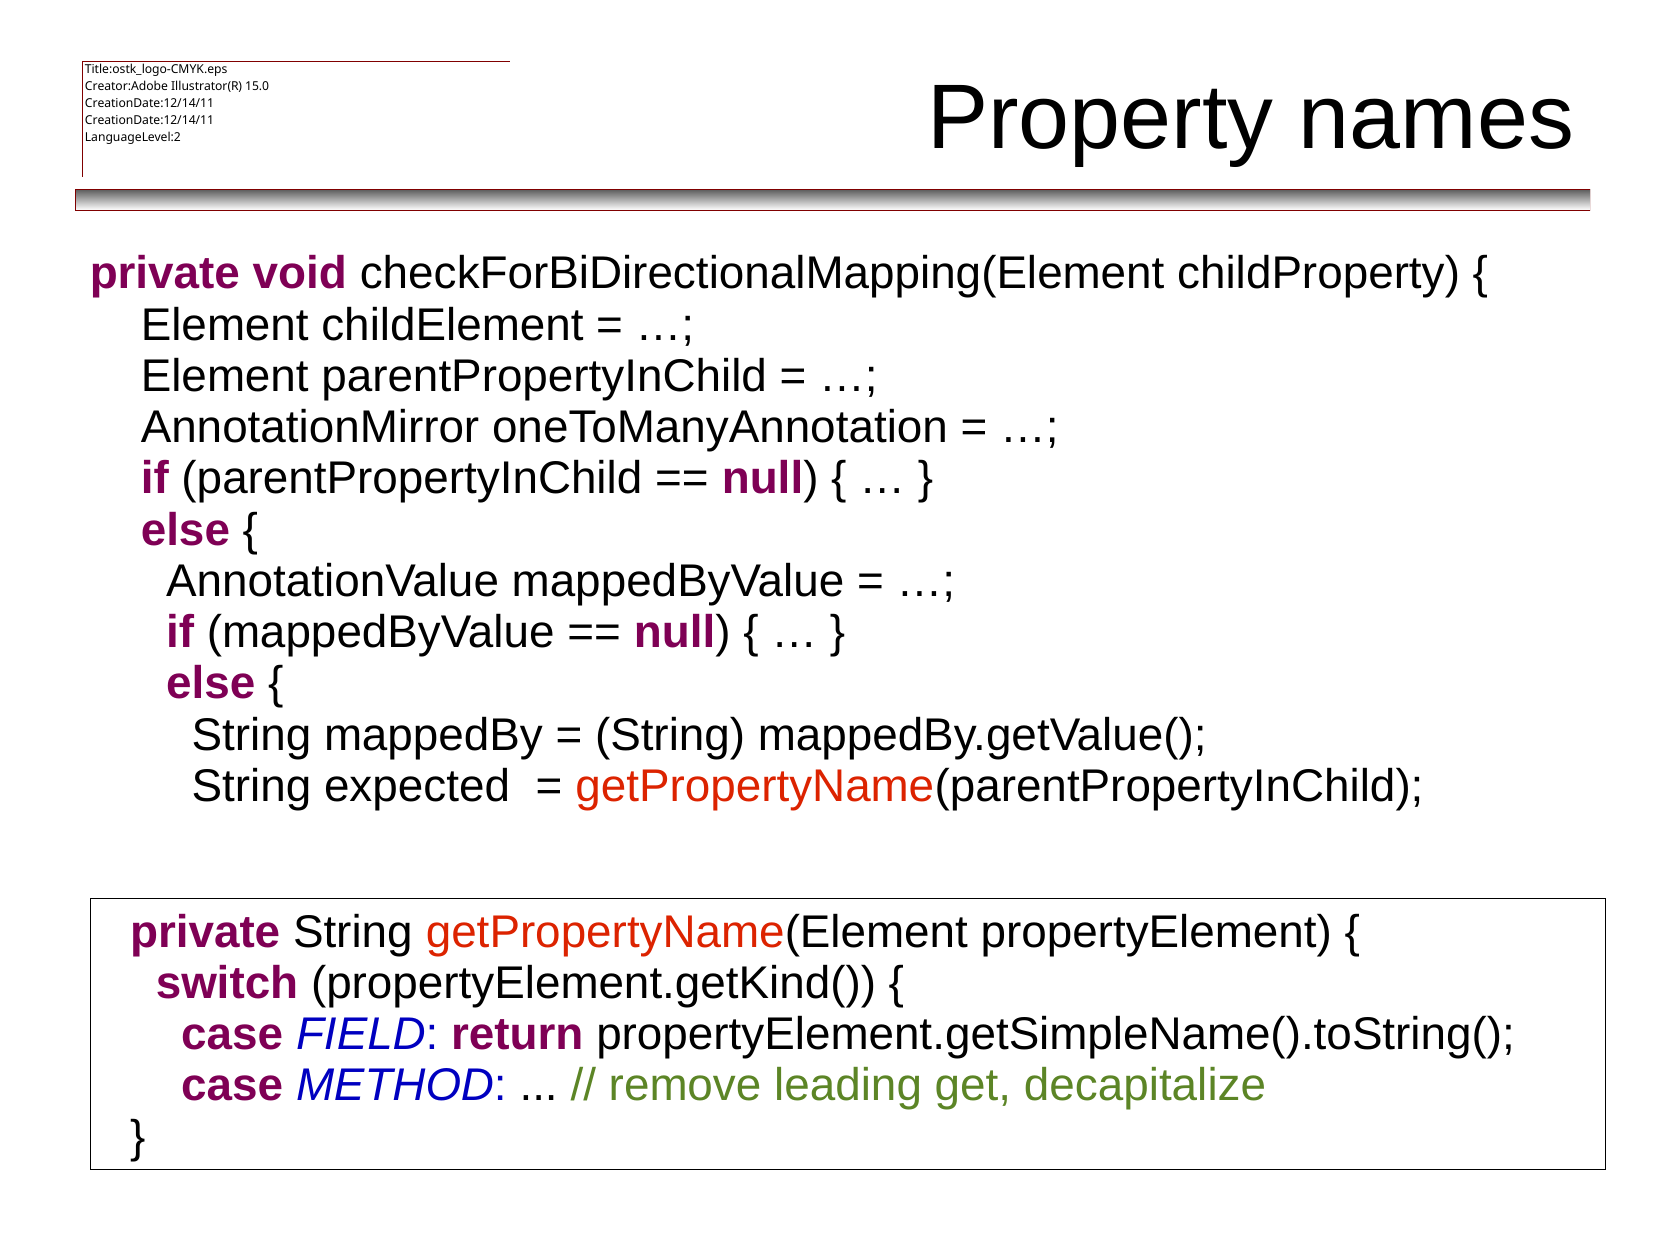

# Property names
private void checkForBiDirectionalMapping(Element childProperty) {
 Element childElement = …;
 Element parentPropertyInChild = …;
 AnnotationMirror oneToManyAnnotation = …;
 if (parentPropertyInChild == null) { … }
 else {
 AnnotationValue mappedByValue = …;
 if (mappedByValue == null) { … }
 else {
 String mappedBy = (String) mappedBy.getValue();
 String expected = getPropertyName(parentPropertyInChild);
 private String getPropertyName(Element propertyElement) {
 switch (propertyElement.getKind()) {
 case FIELD: return propertyElement.getSimpleName().toString();
 case METHOD: ... // remove leading get, decapitalize
 }